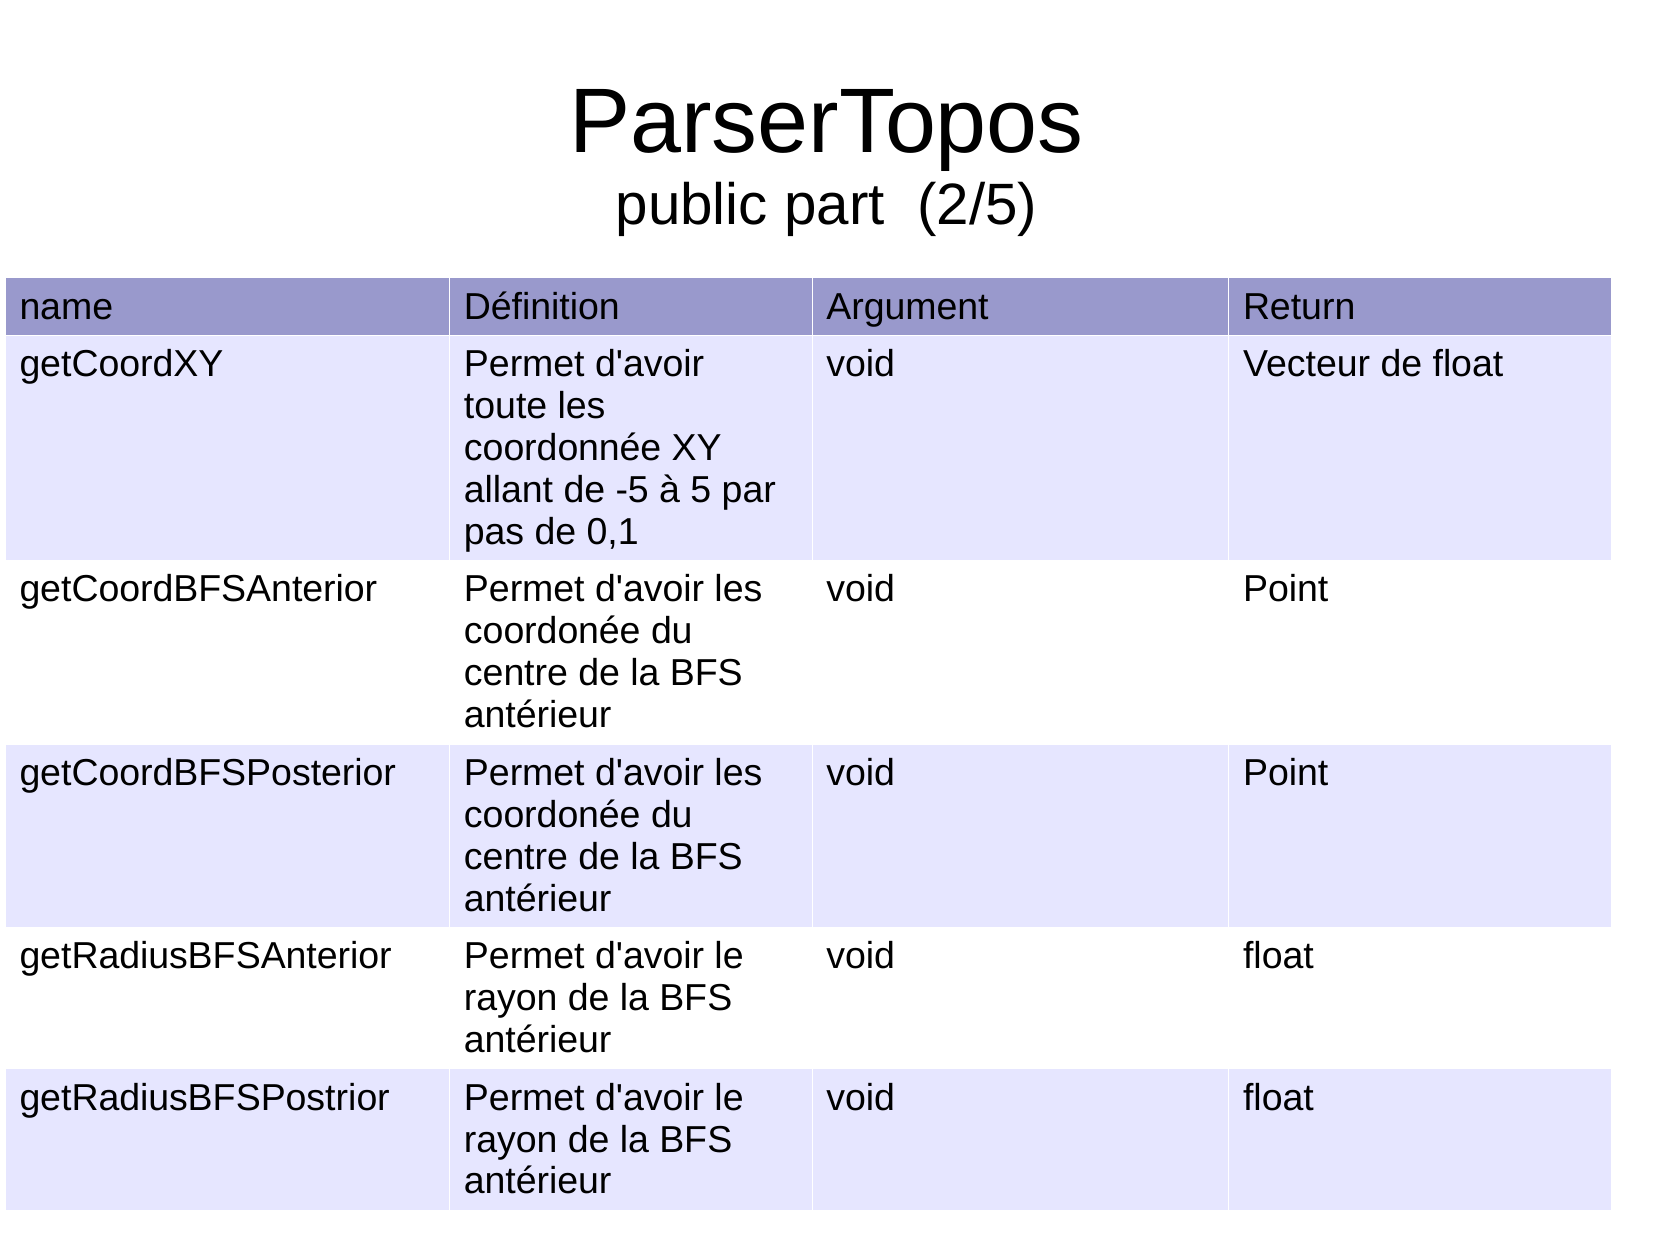

# ParserTopos public part  (2/5)
| name | Définition | Argument | Return |
| --- | --- | --- | --- |
| getCoordXY | Permet d'avoir toute les coordonnée XY allant de -5 à 5 par pas de 0,1 | void | Vecteur de float |
| getCoordBFSAnterior | Permet d'avoir les coordonée du centre de la BFS antérieur | void | Point |
| getCoordBFSPosterior | Permet d'avoir les coordonée du centre de la BFS antérieur | void | Point |
| getRadiusBFSAnterior | Permet d'avoir le rayon de la BFS antérieur | void | float |
| getRadiusBFSPostrior | Permet d'avoir le rayon de la BFS antérieur | void | float |